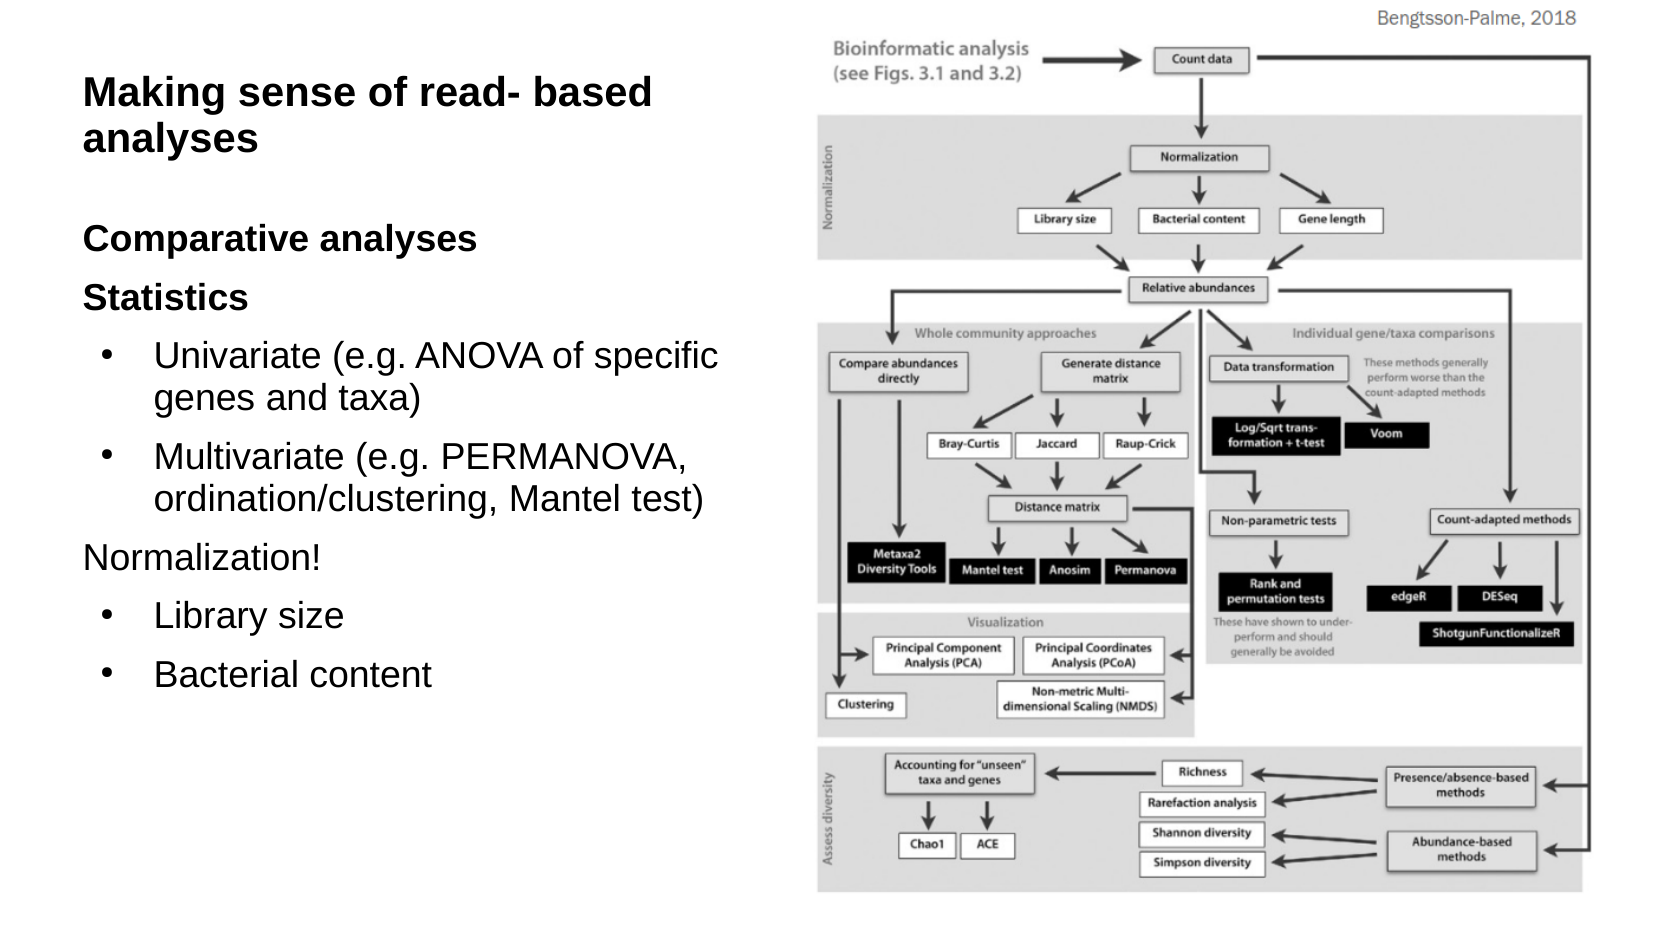

# Making sense of read- based analyses
Comparative analyses
Statistics
Univariate (e.g. ANOVA of specific genes and taxa)
Multivariate (e.g. PERMANOVA, ordination/clustering, Mantel test)
Normalization!
Library size
Bacterial content